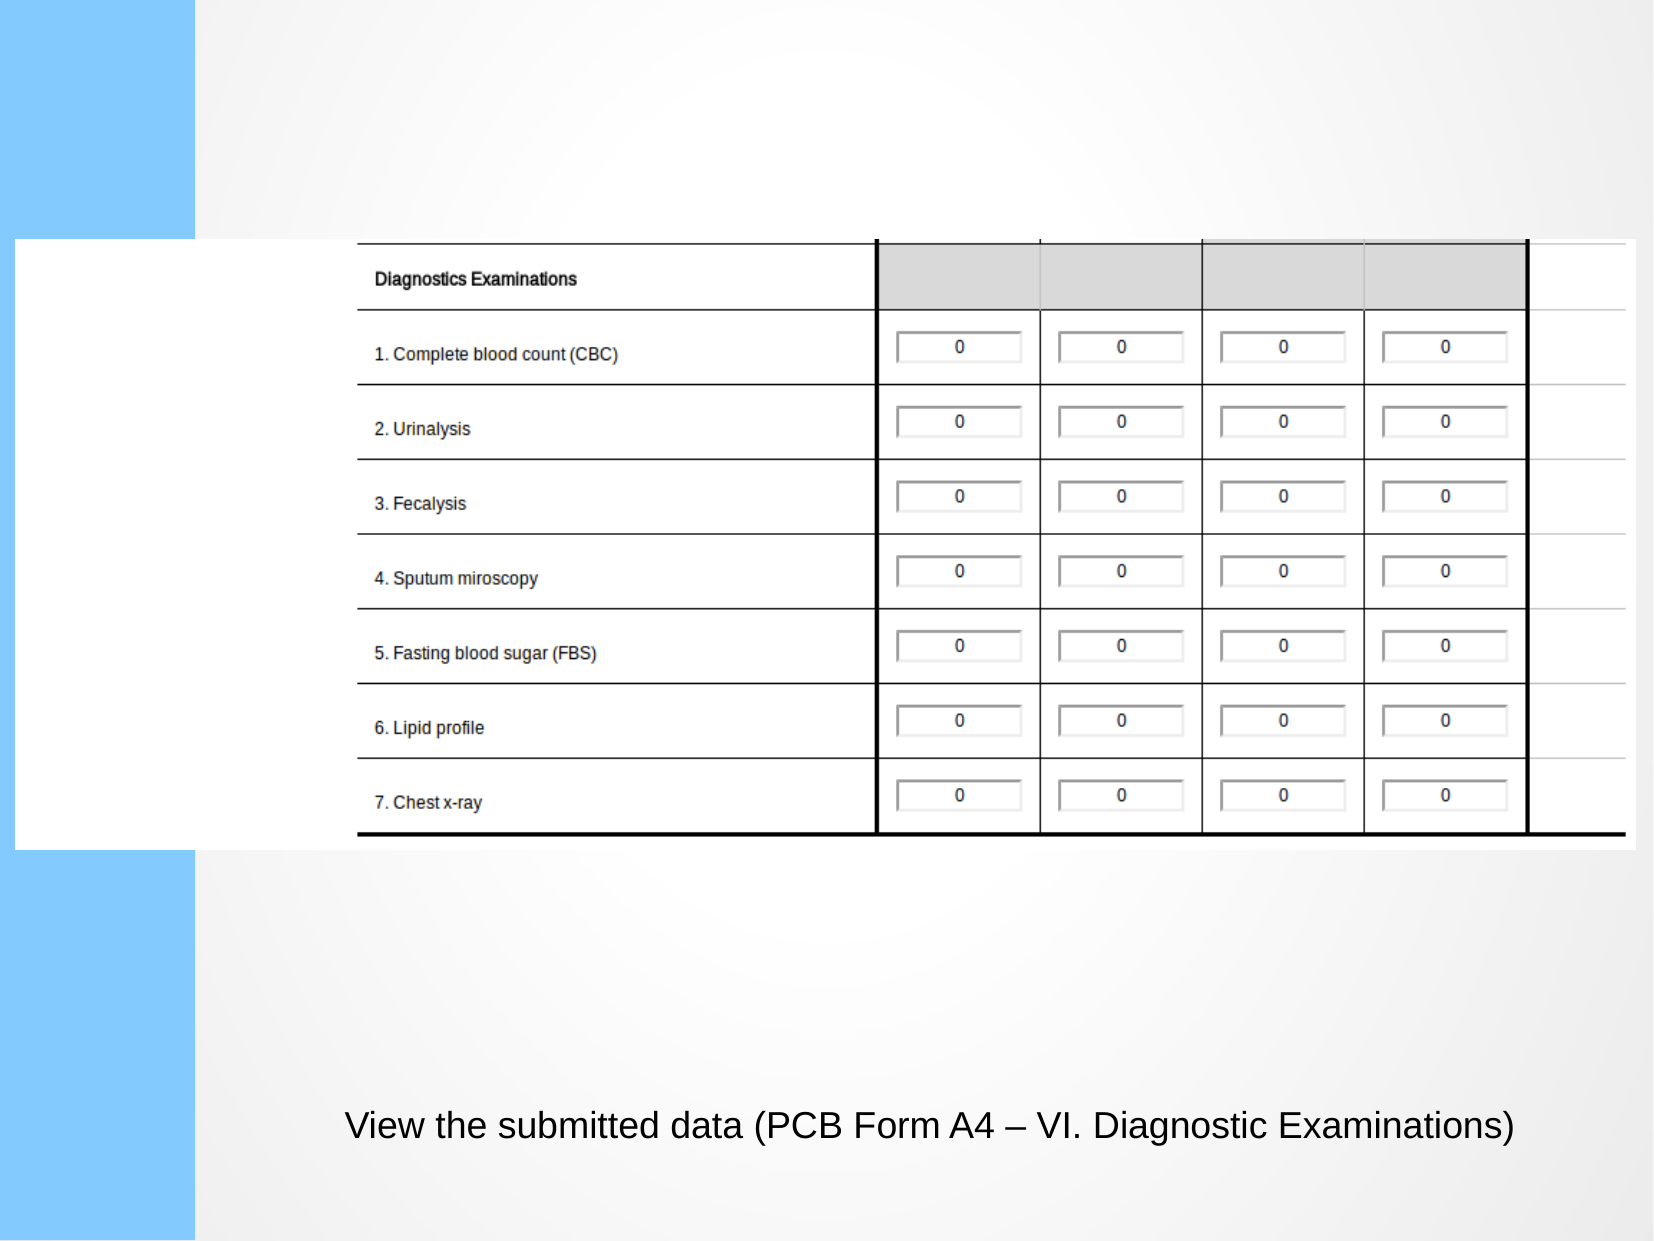

# View the submitted data (PCB Form A4 – VI. Diagnostic Examinations)